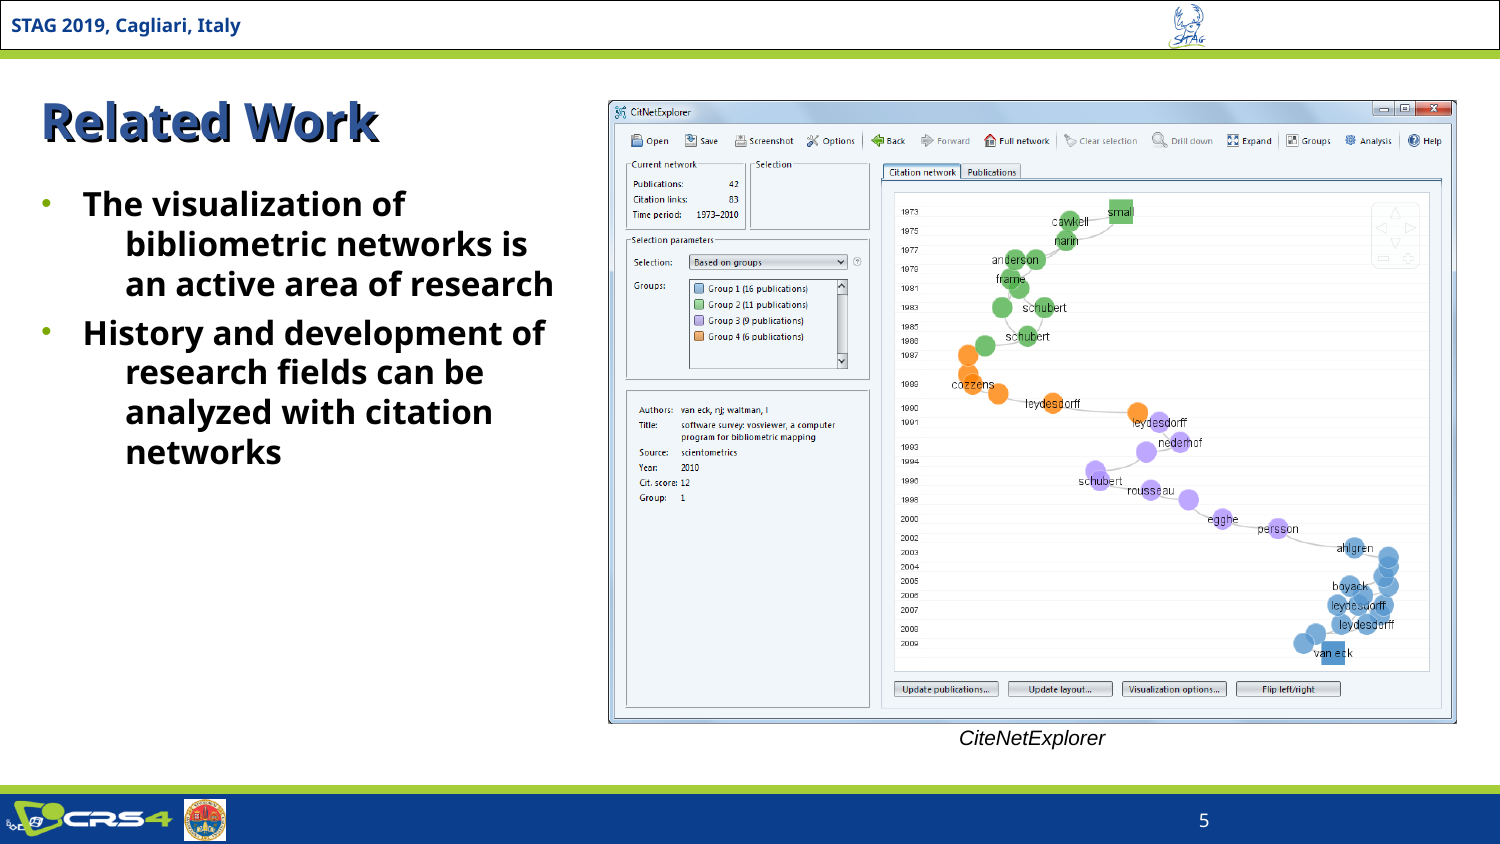

# Related Work
The visualization of bibliometric networks is an active area of research
History and development of research fields can be analyzed with citation networks
CiteNetExplorer